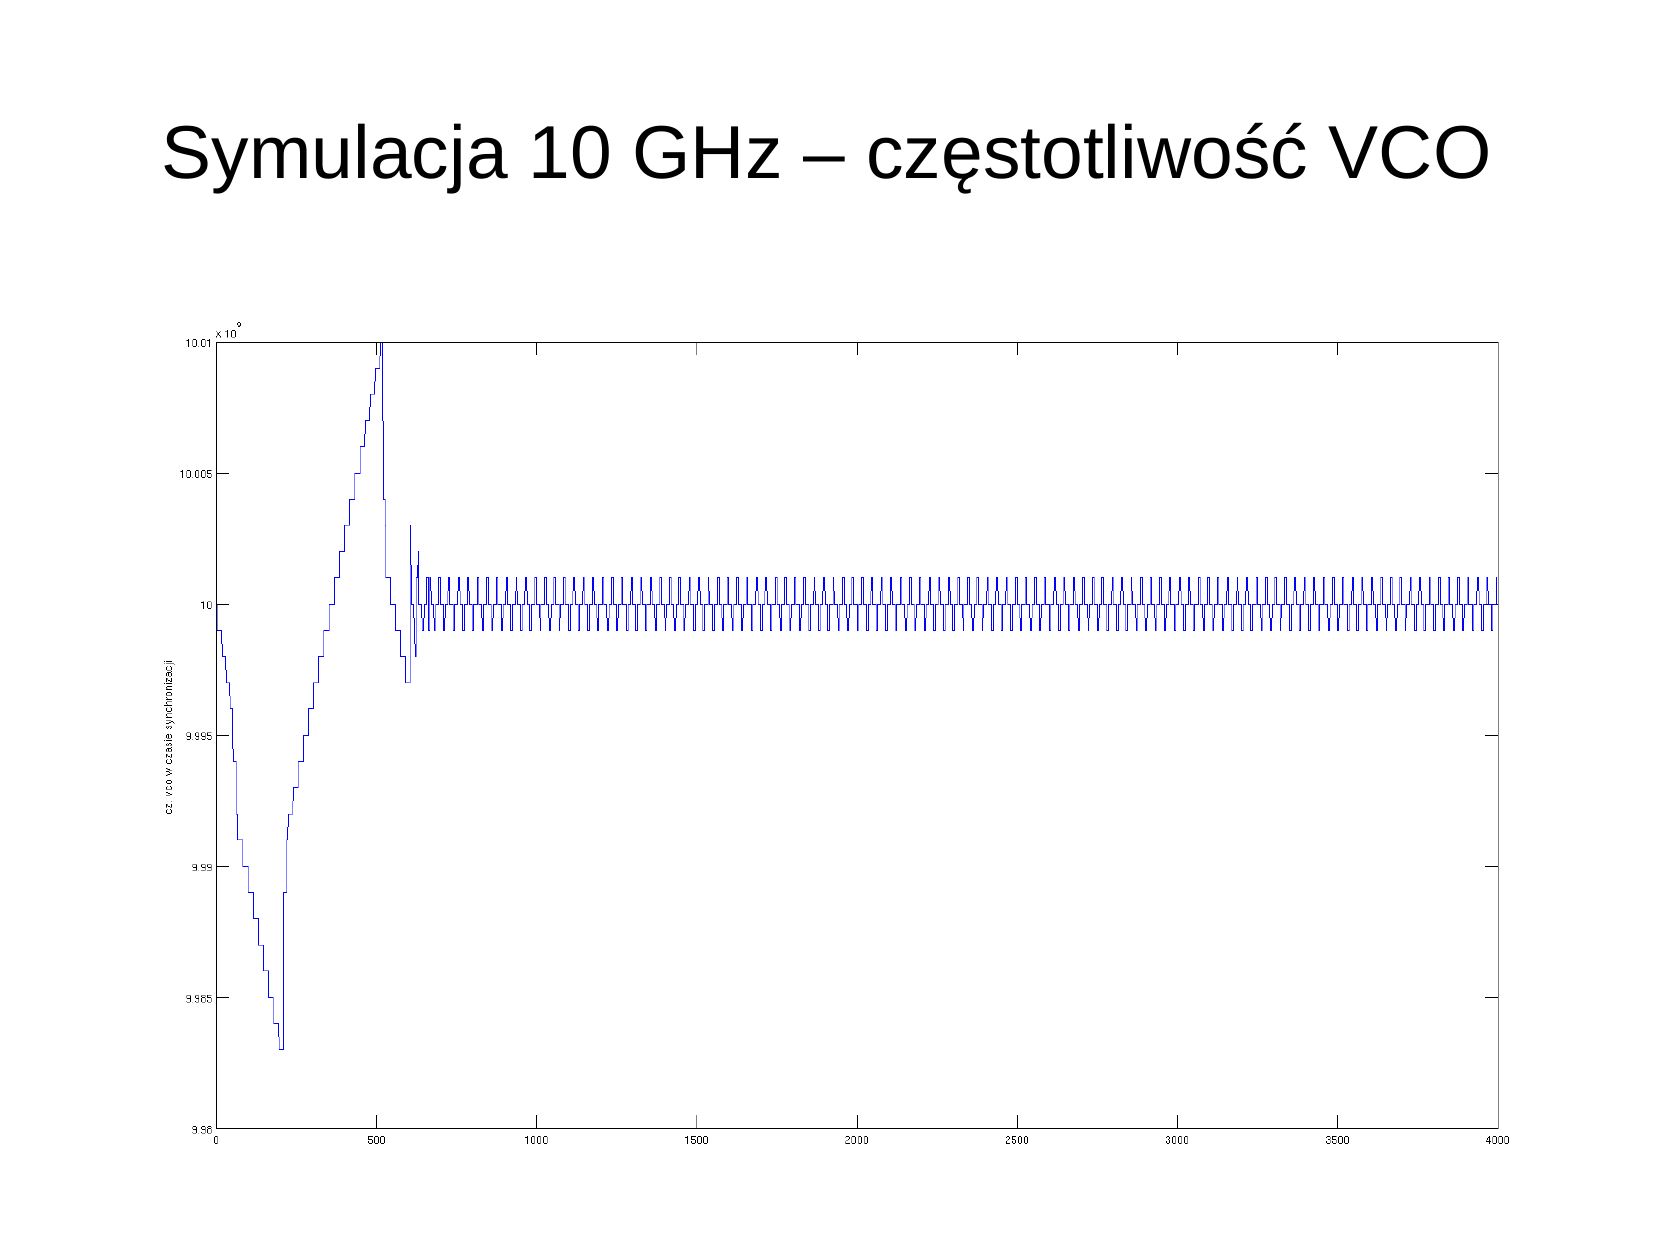

# Symulacja 10 GHz – częstotliwość VCO